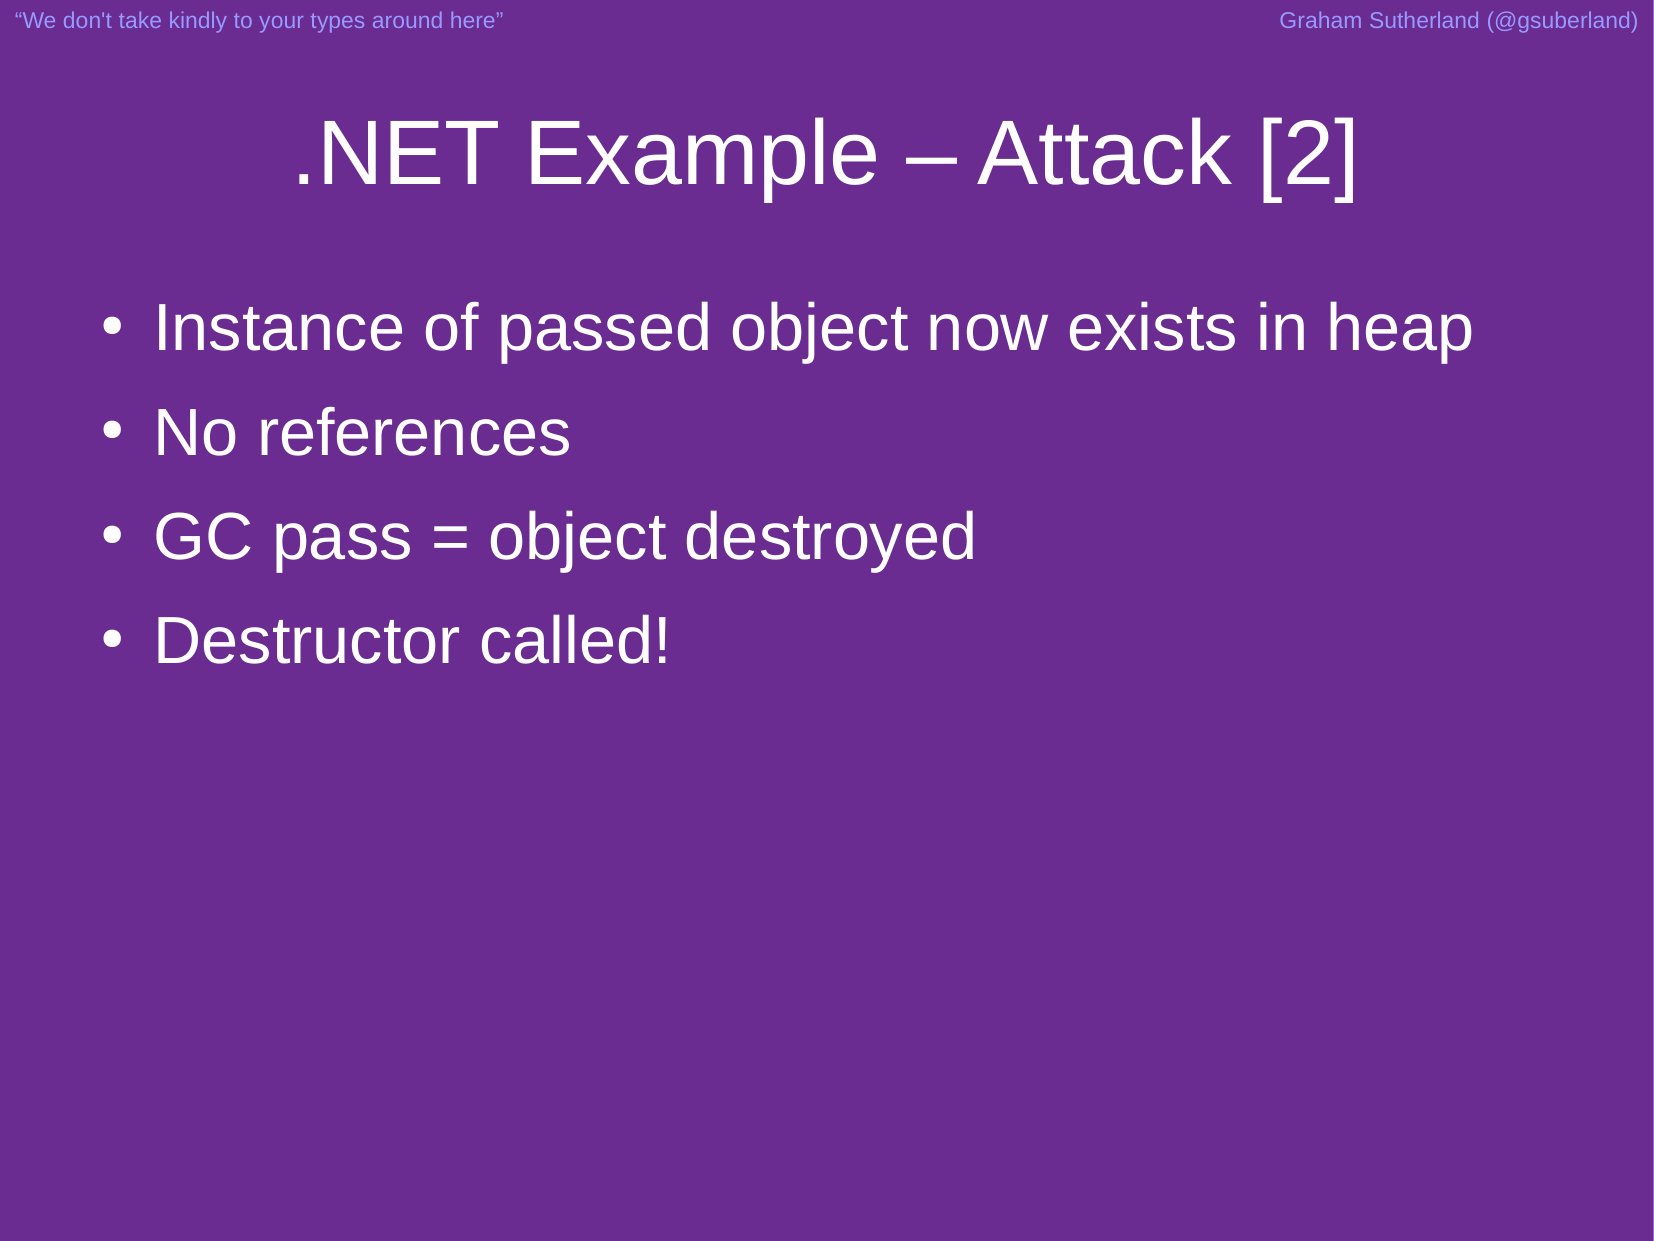

# .NET Example – Attack [2]
Instance of passed object now exists in heap
No references
GC pass = object destroyed
Destructor called!